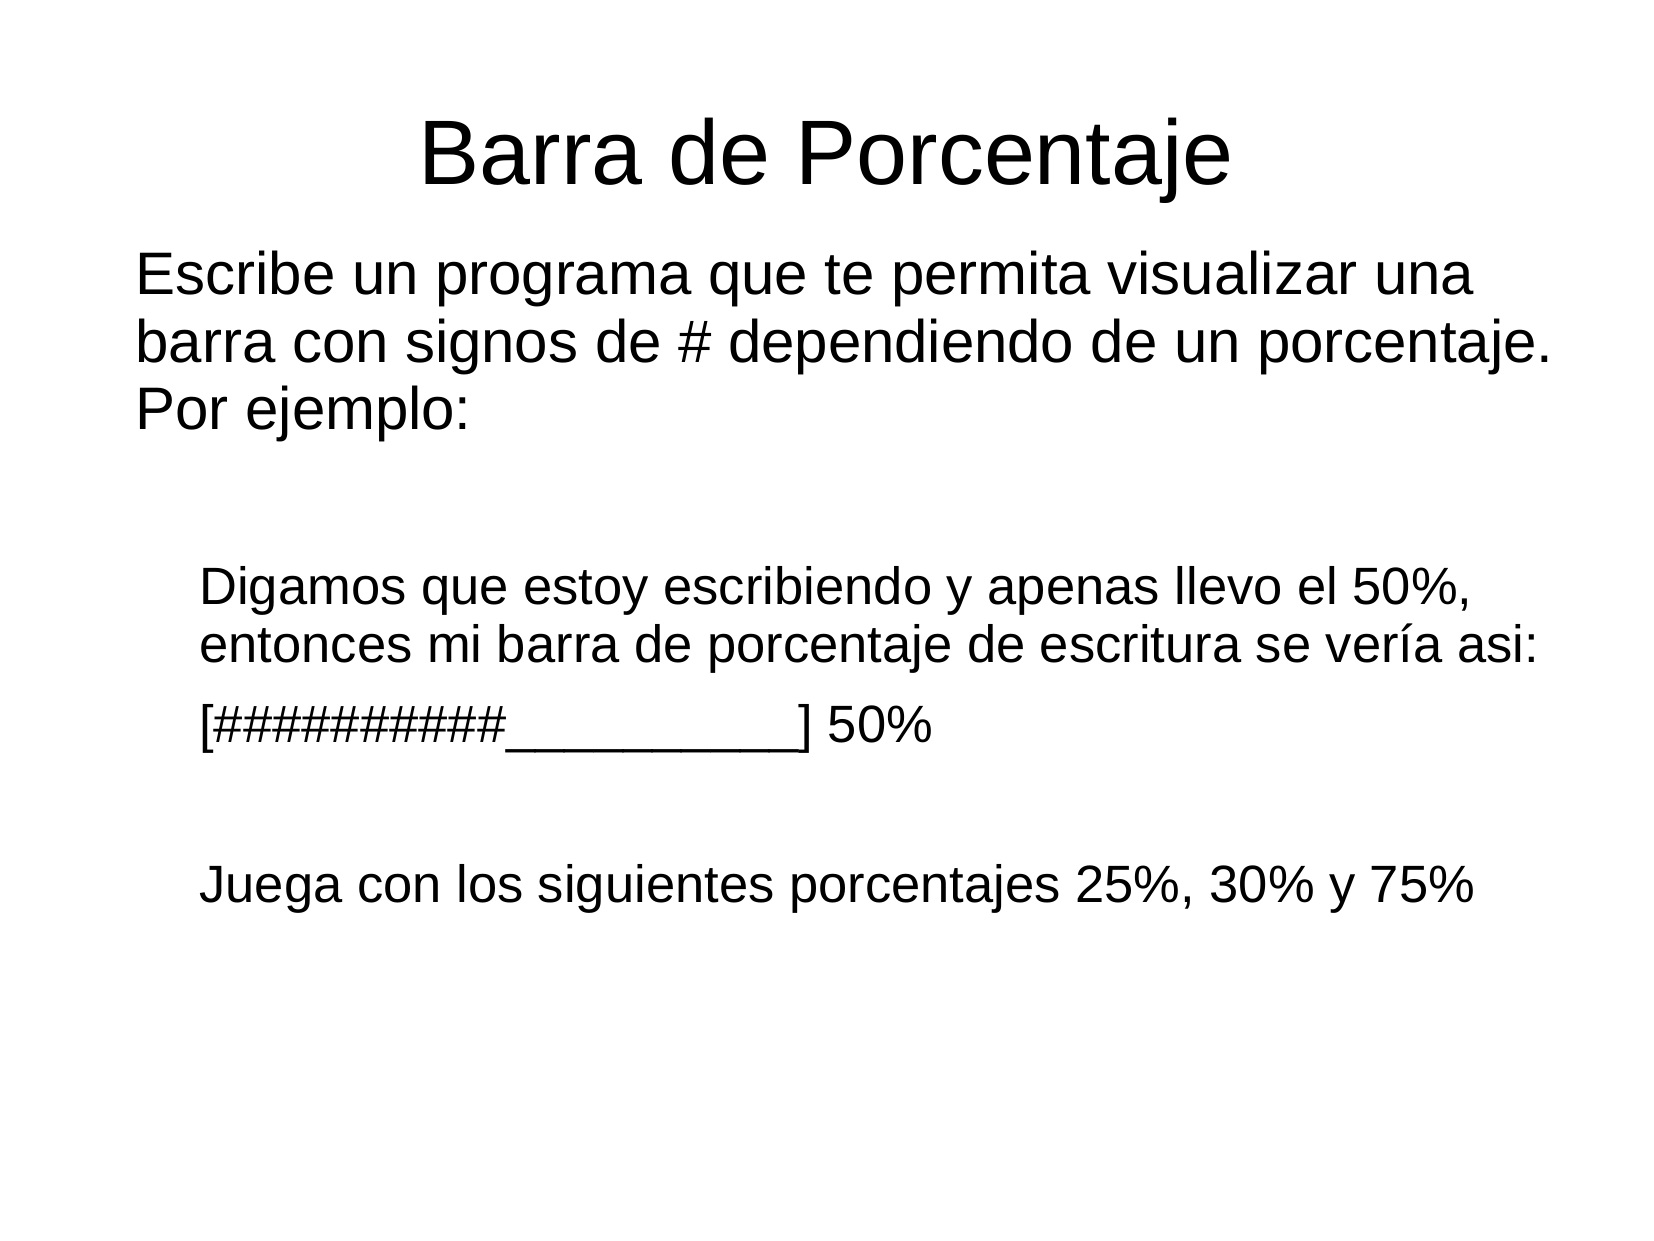

# Barra de Porcentaje
Escribe un programa que te permita visualizar una barra con signos de # dependiendo de un porcentaje. Por ejemplo:
Digamos que estoy escribiendo y apenas llevo el 50%, entonces mi barra de porcentaje de escritura se vería asi:
[##########__________] 50%
Juega con los siguientes porcentajes 25%, 30% y 75%